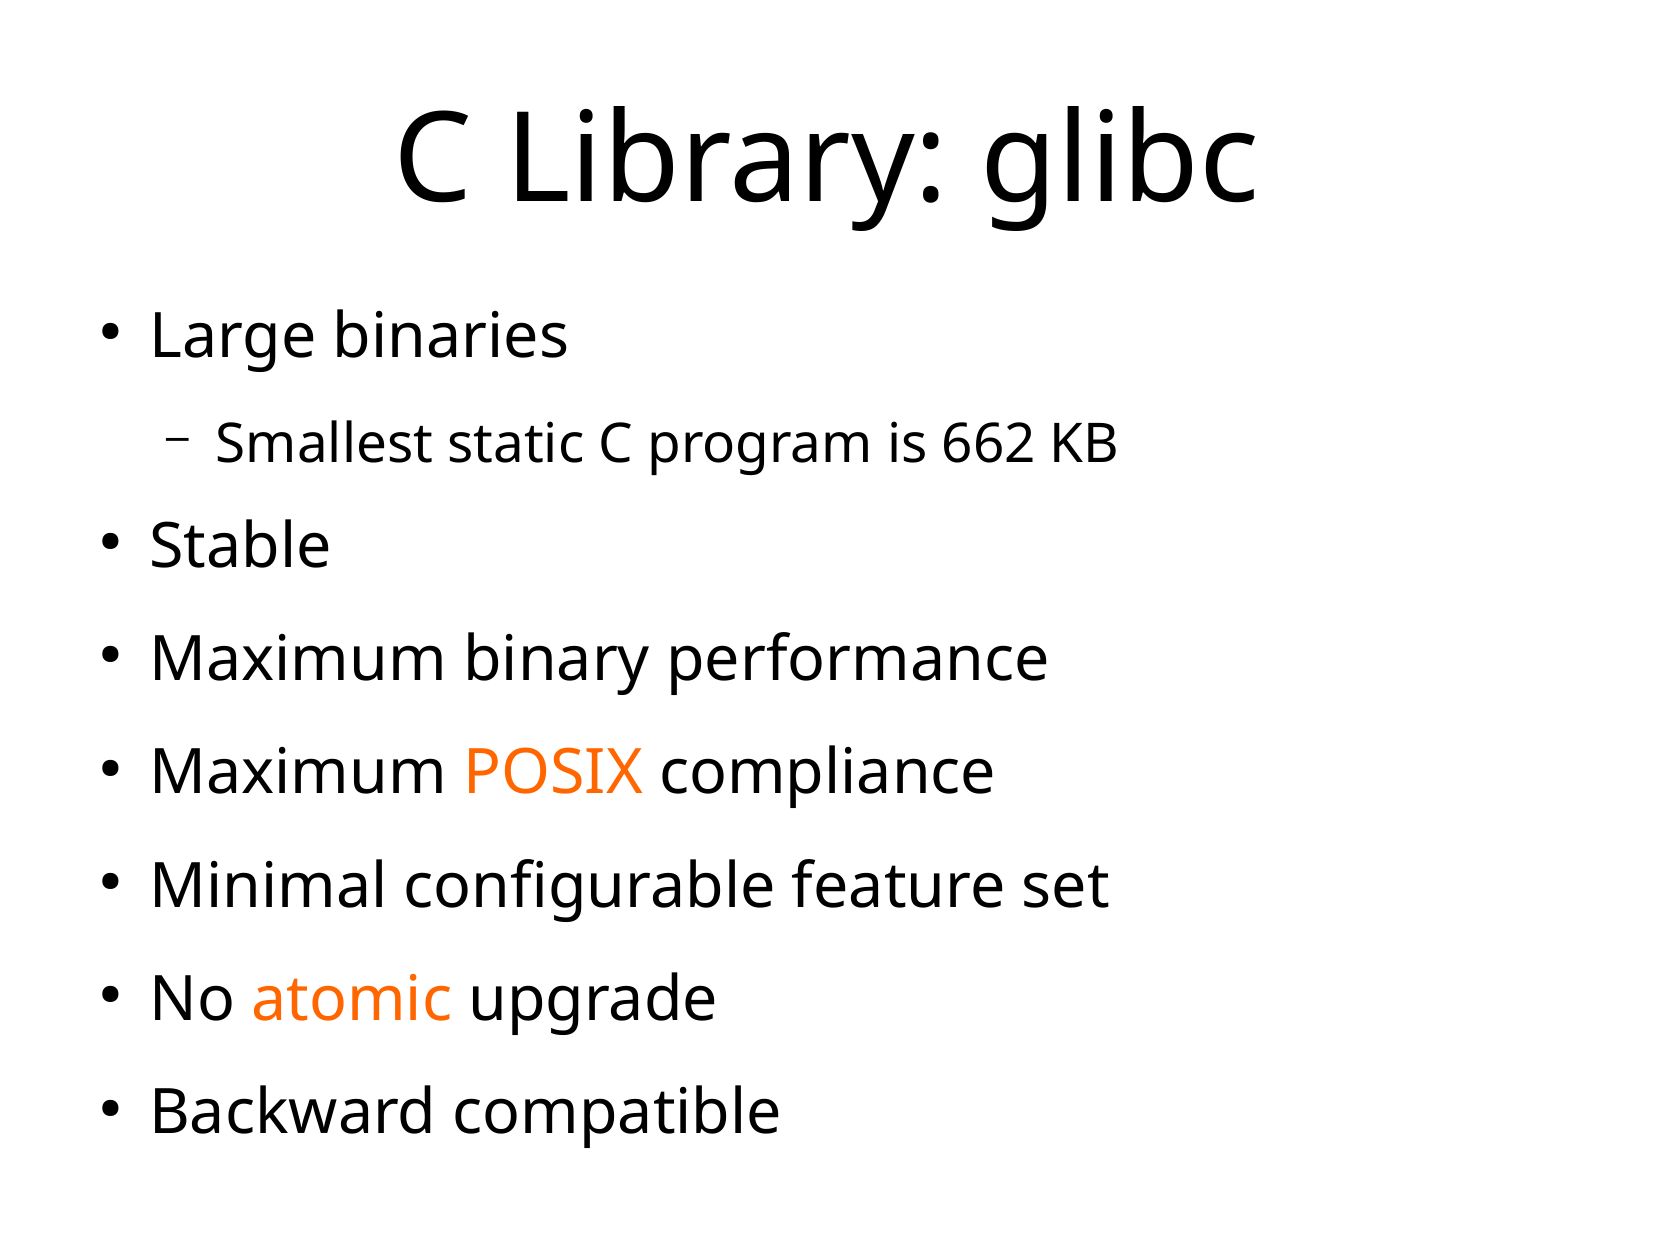

# C Library: glibc
Large binaries
Smallest static C program is 662 KB
Stable
Maximum binary performance
Maximum POSIX compliance
Minimal configurable feature set
No atomic upgrade
Backward compatible